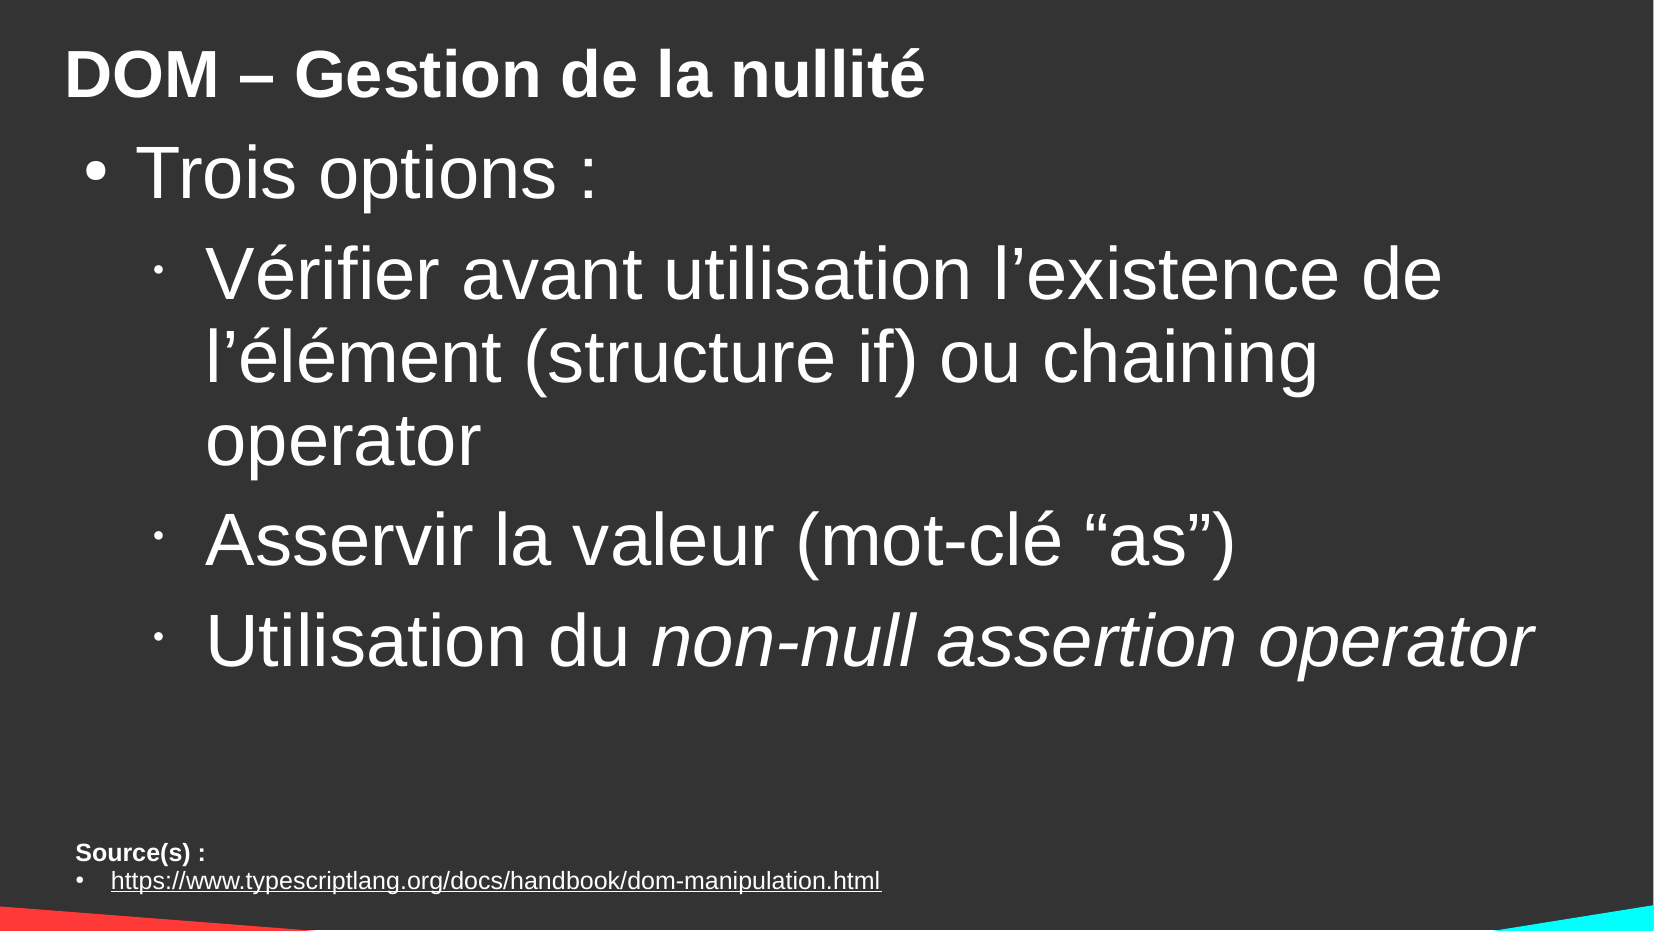

# DOM – Gestion de la nullité
Trois options :
Vérifier avant utilisation l’existence de l’élément (structure if) ou chaining operator
Asservir la valeur (mot-clé “as”)
Utilisation du non-null assertion operator
Source(s) :
https://www.typescriptlang.org/docs/handbook/dom-manipulation.html